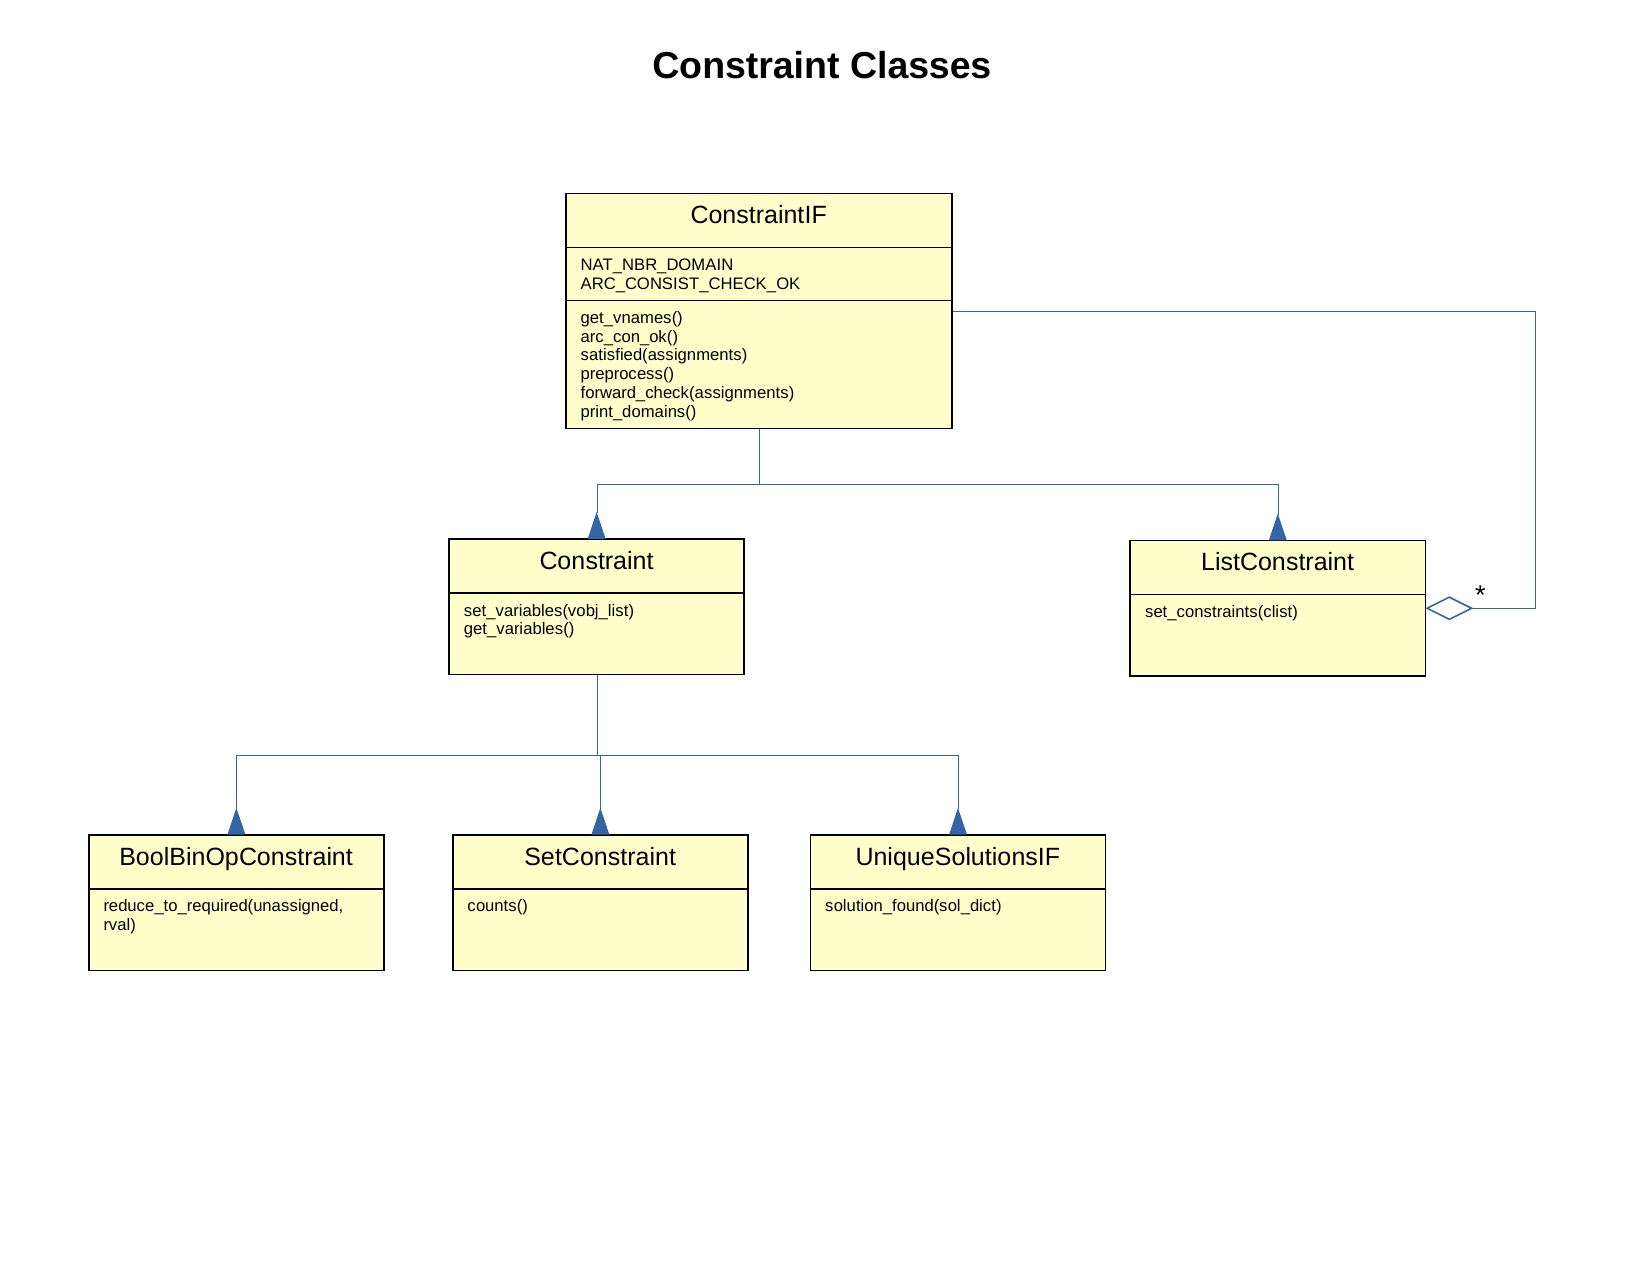

Constraint Classes
| ConstraintIF |
| --- |
| NAT\_NBR\_DOMAIN ARC\_CONSIST\_CHECK\_OK |
| get\_vnames() arc\_con\_ok() satisfied(assignments) preprocess() forward\_check(assignments) print\_domains() |
| Constraint |
| --- |
| set\_variables(vobj\_list) get\_variables() |
| ListConstraint |
| --- |
| set\_constraints(clist) |
*
| BoolBinOpConstraint |
| --- |
| reduce\_to\_required(unassigned, rval) |
| SetConstraint |
| --- |
| counts() |
| UniqueSolutionsIF |
| --- |
| solution\_found(sol\_dict) |